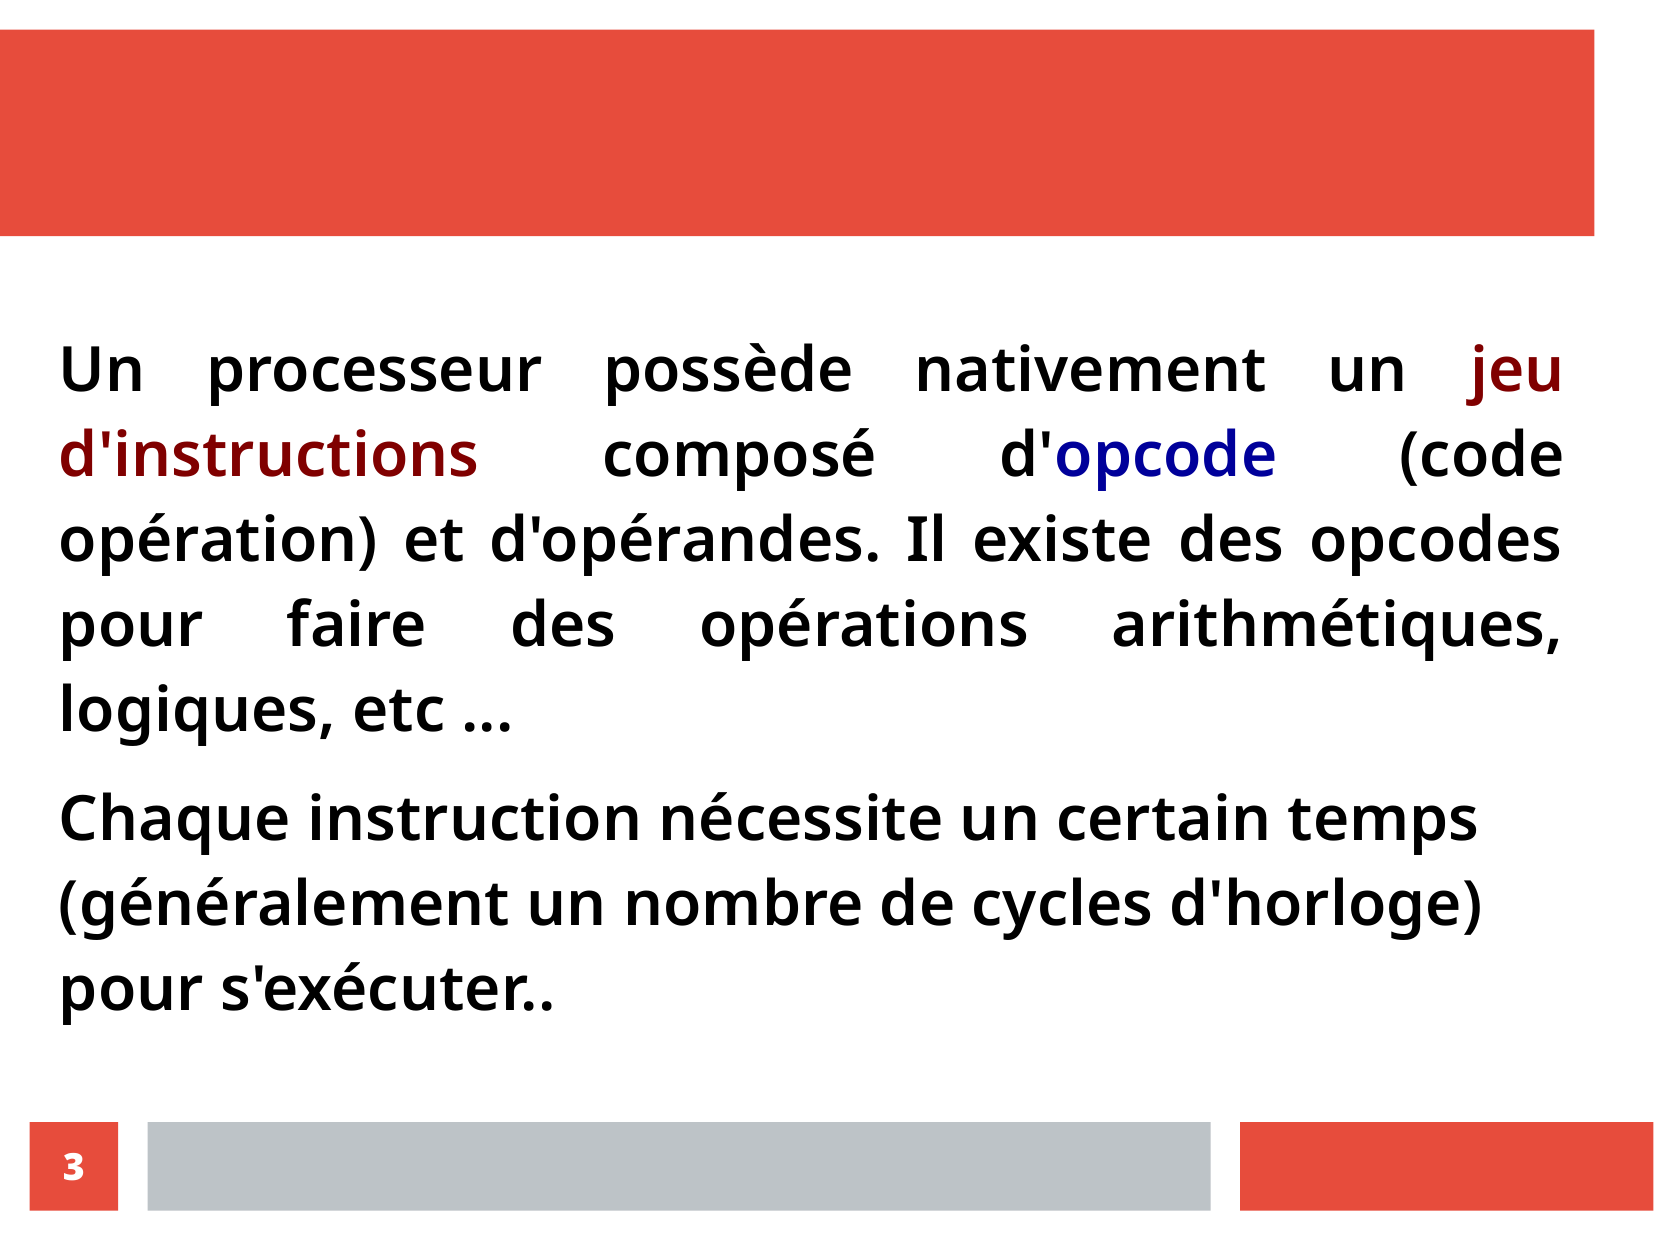

#
Un processeur possède nativement un jeu d'instructions composé d'opcode (code opération) et d'opérandes. Il existe des opcodes pour faire des opérations arithmétiques, logiques, etc ...
Chaque instruction nécessite un certain temps (généralement un nombre de cycles d'horloge) pour s'exécuter..
3